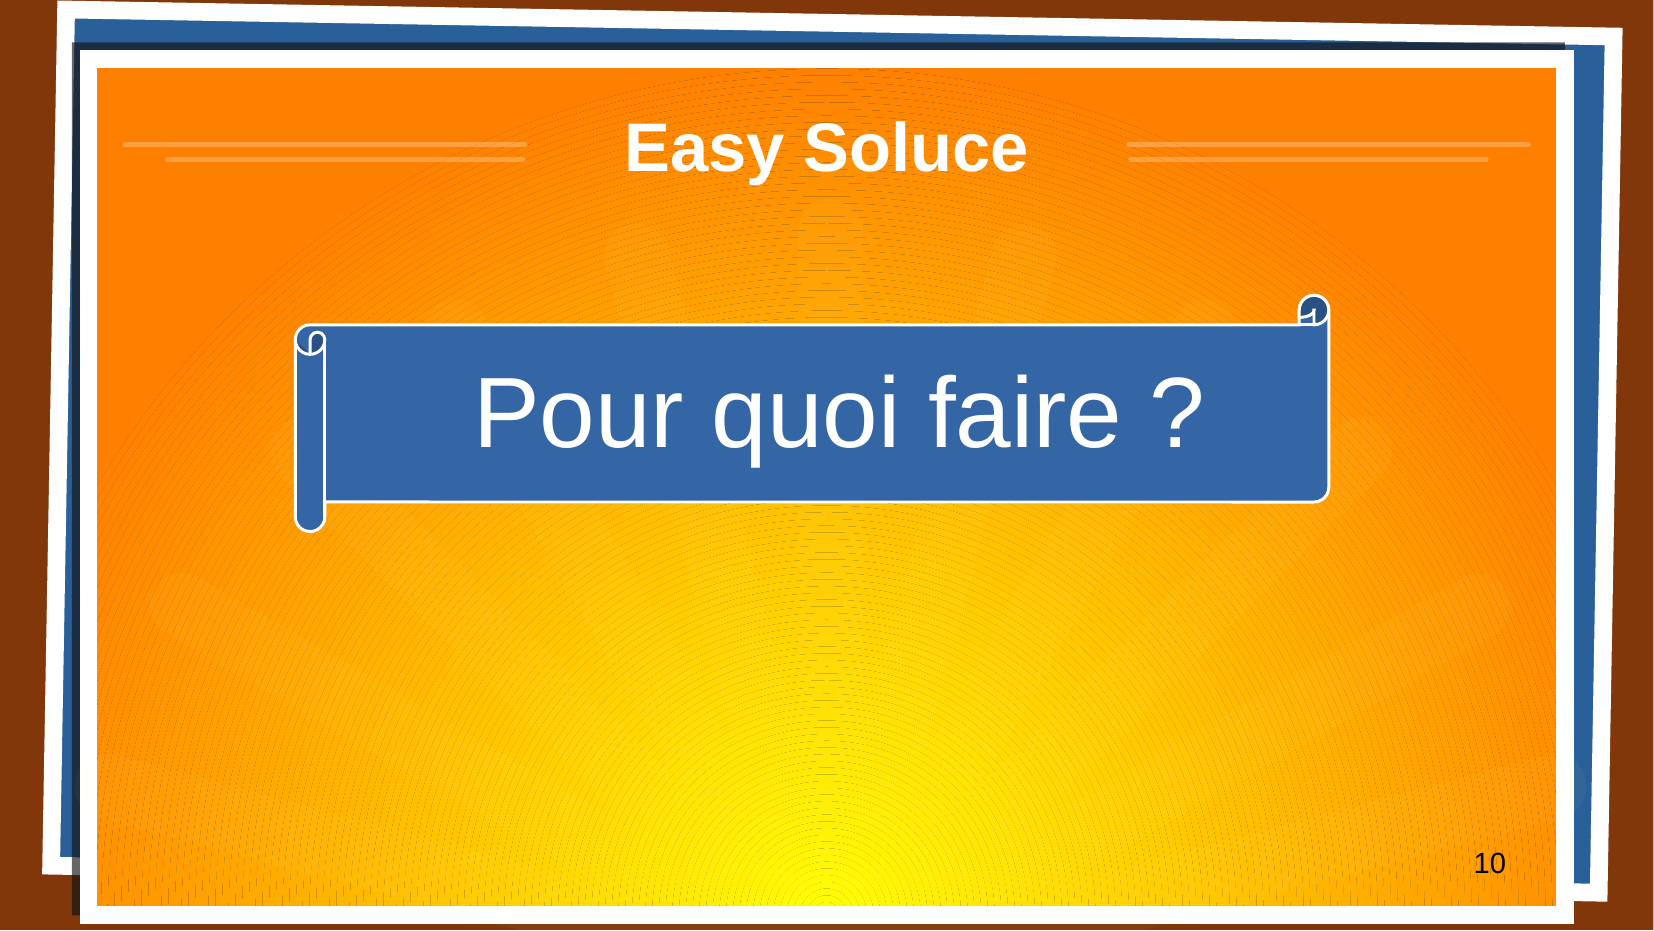

# Easy Soluce
Pour quoi faire ?
10